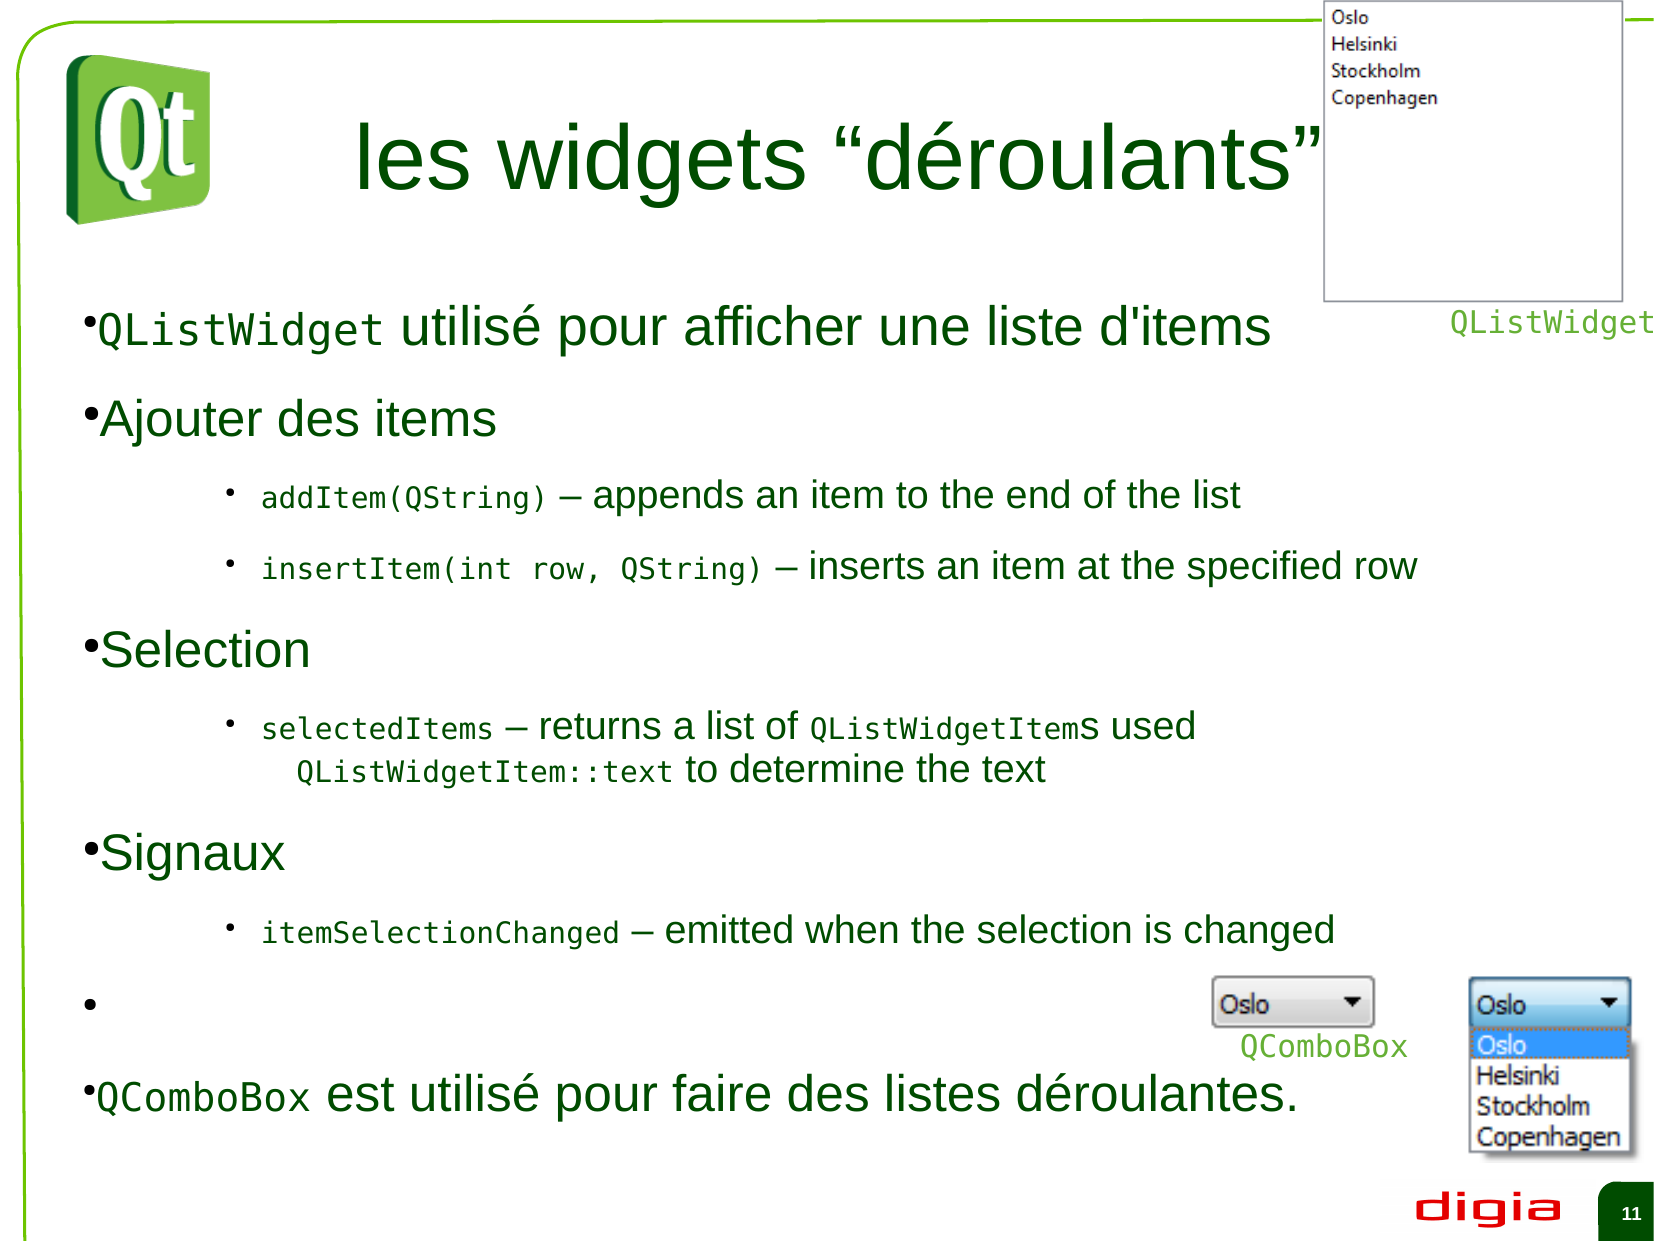

QListWidget
# les widgets “déroulants”
QListWidget utilisé pour afficher une liste d'items
Ajouter des items
addItem(QString) – appends an item to the end of the list
insertItem(int row, QString) – inserts an item at the specified row
Selection
selectedItems – returns a list of QListWidgetItems used QListWidgetItem::text to determine the text
Signaux
itemSelectionChanged – emitted when the selection is changed
QComboBox est utilisé pour faire des listes déroulantes.
QComboBox